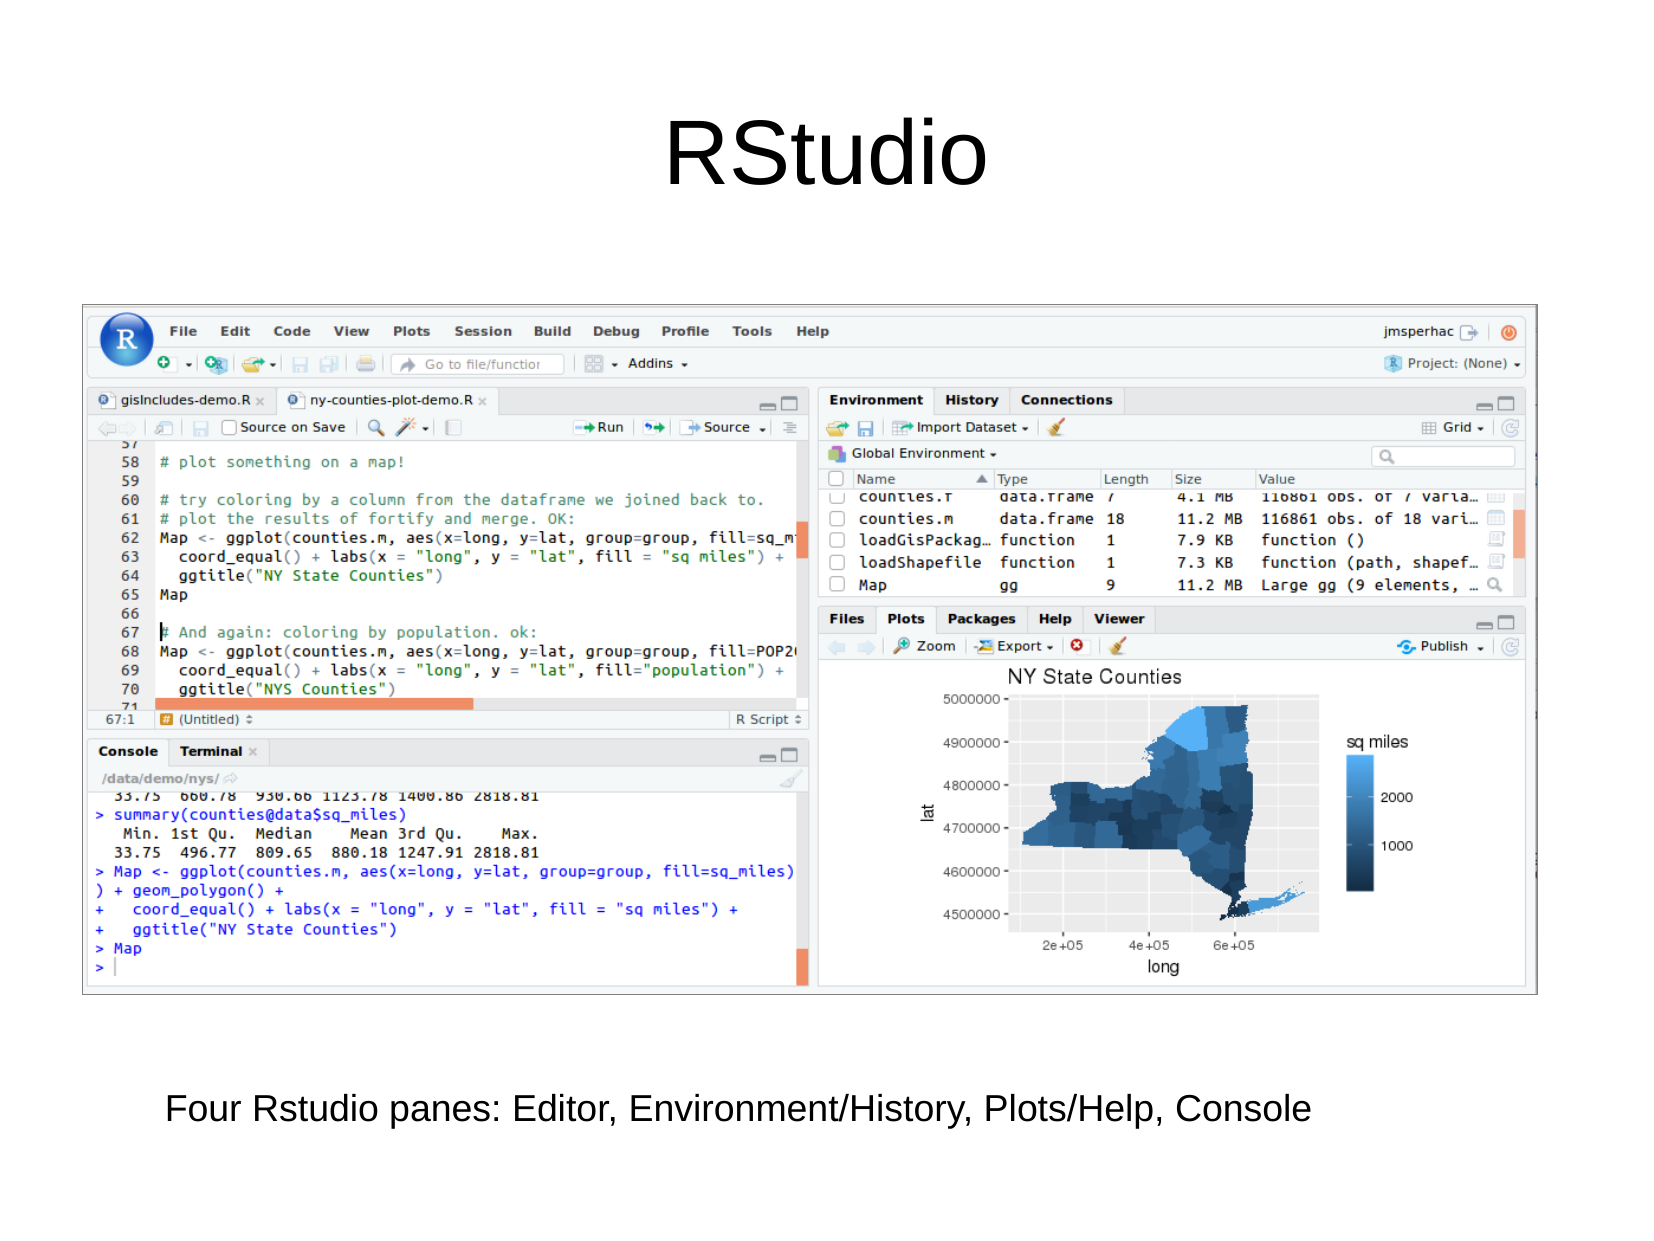

# RStudio
Four Rstudio panes: Editor, Environment/History, Plots/Help, Console